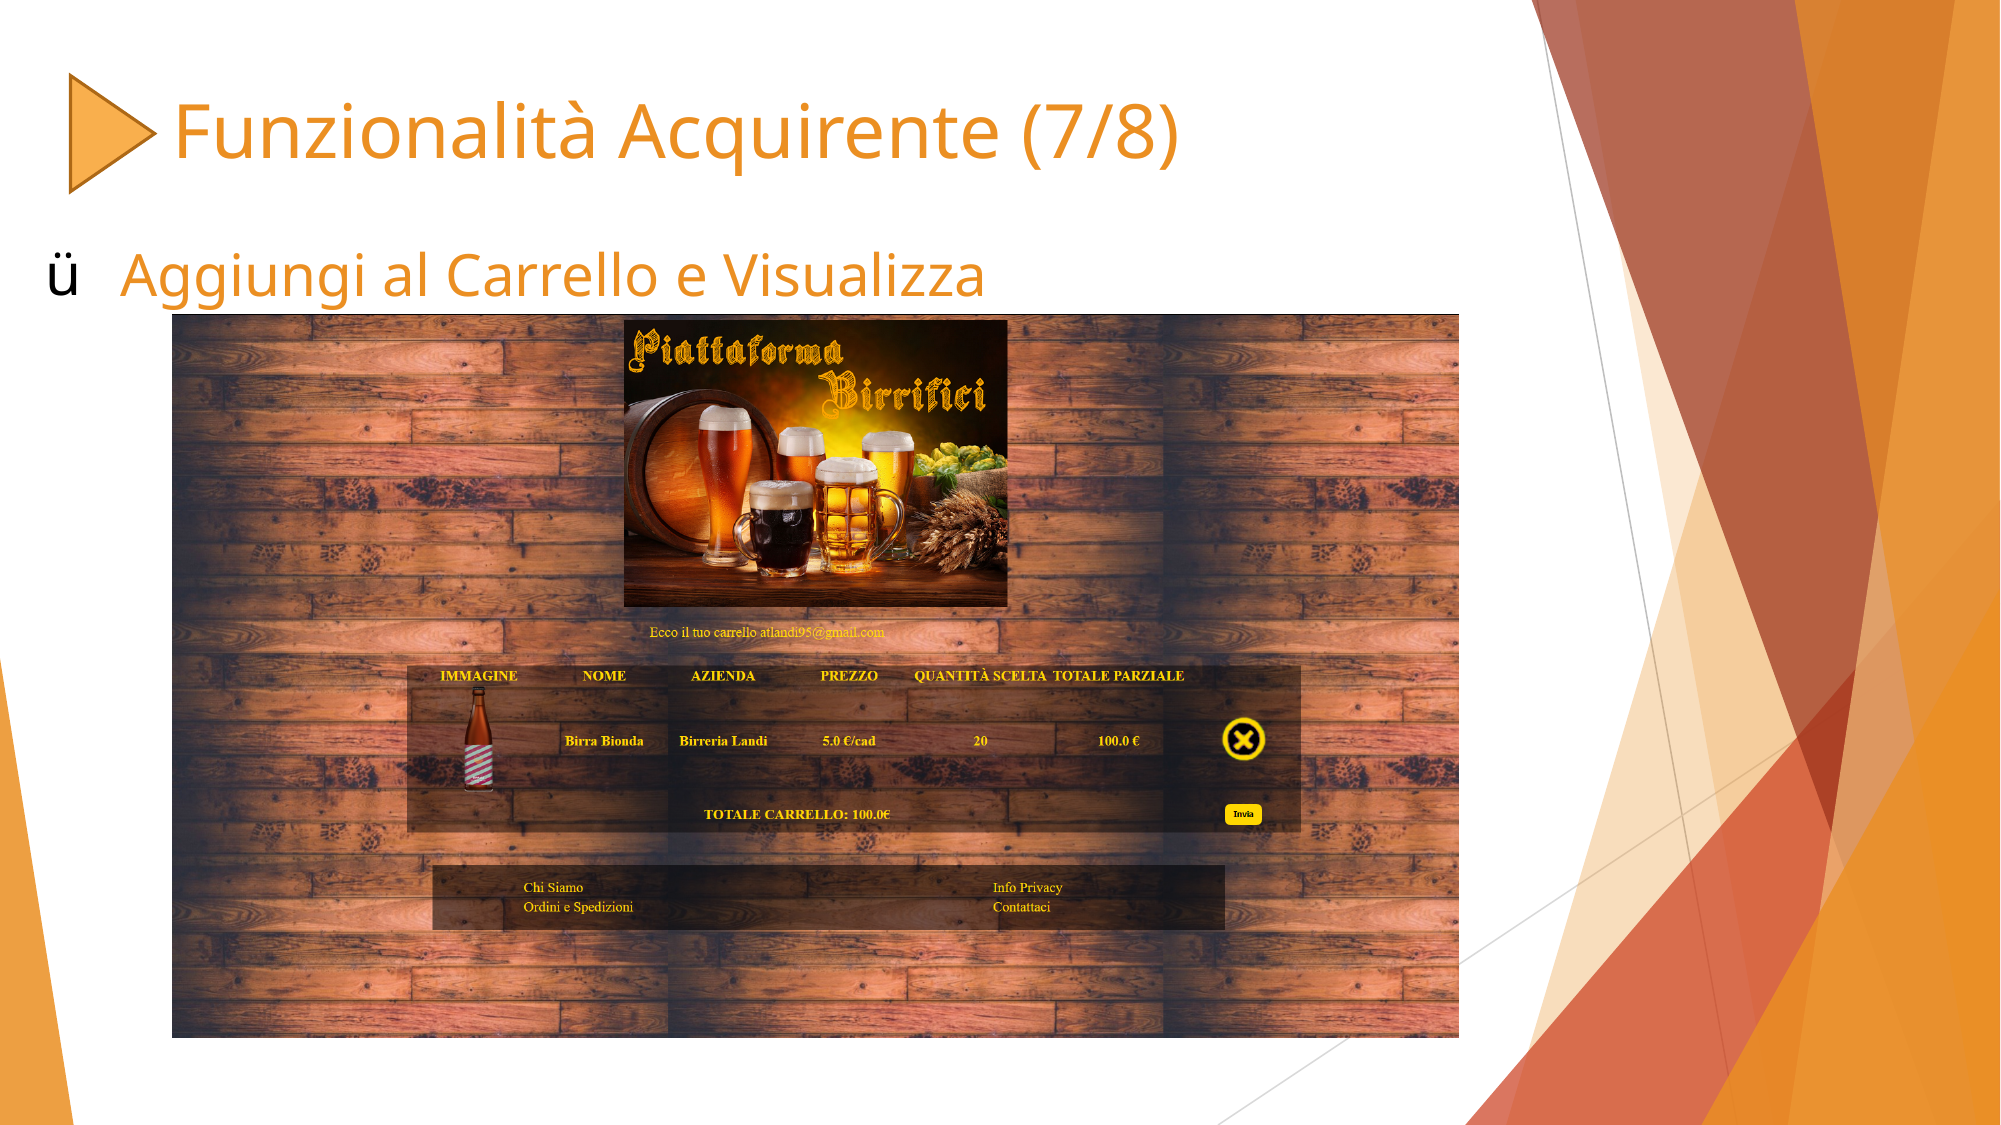

Funzionalità Acquirente (7/8)
Aggiungi al Carrello e Visualizza